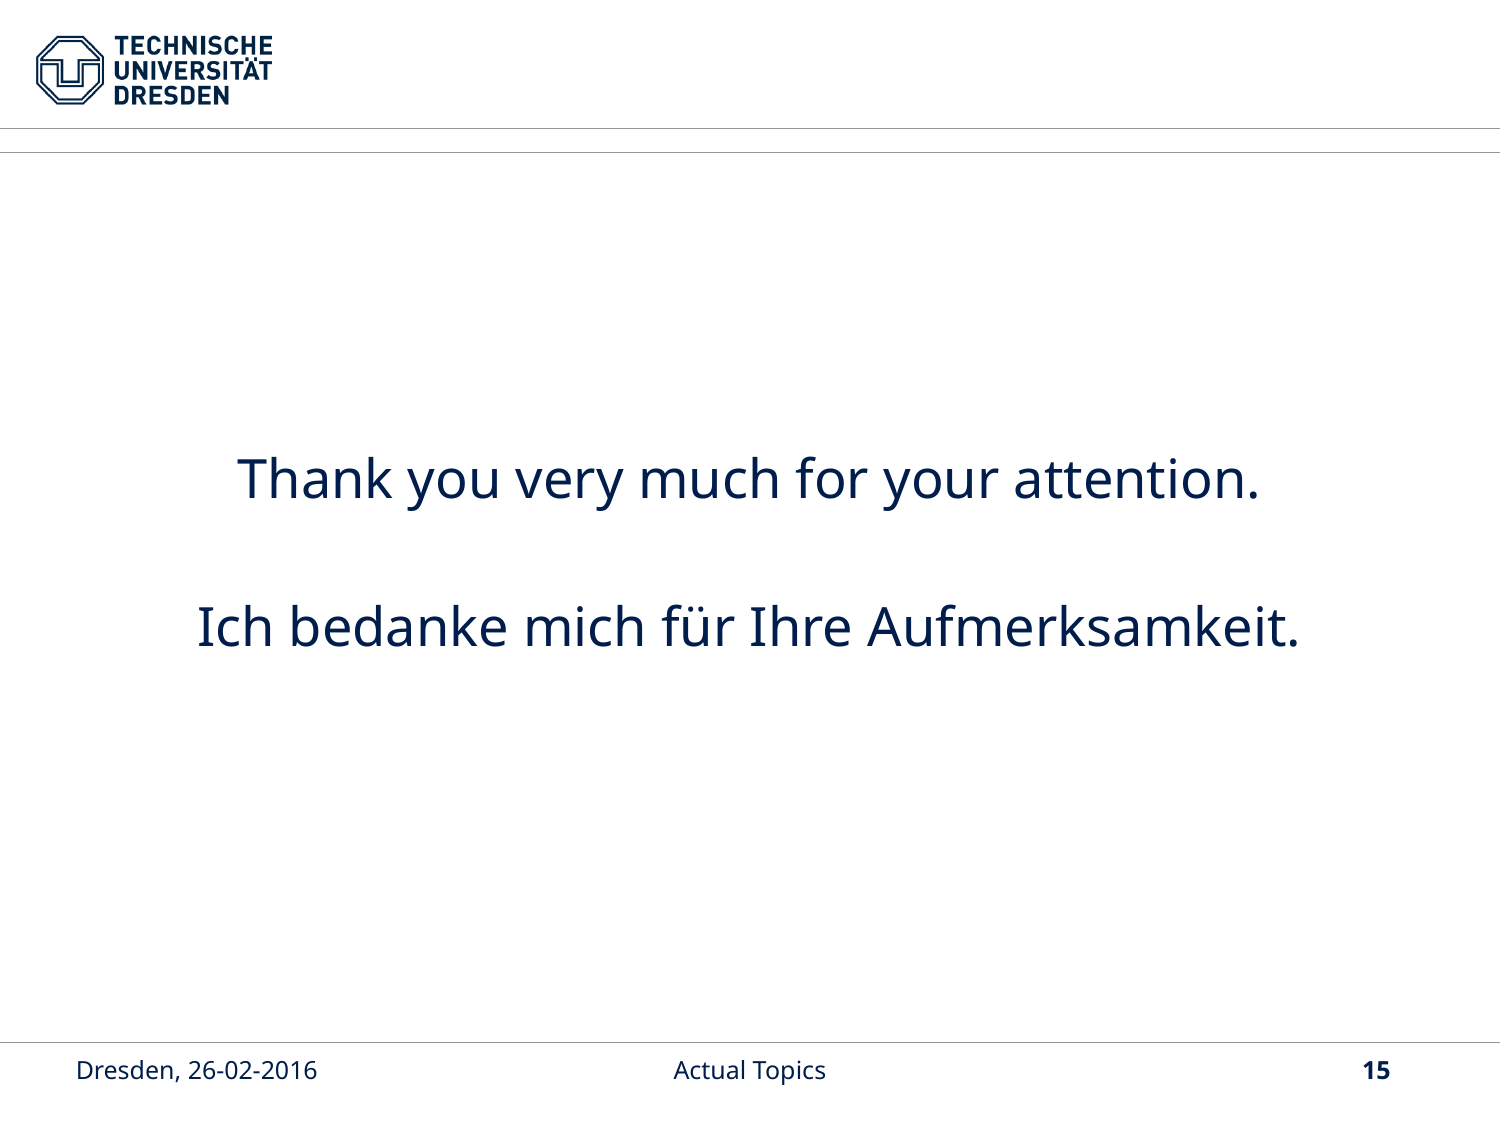

Thank you very much for your attention.
Ich bedanke mich für Ihre Aufmerksamkeit.
Actual Topics
15